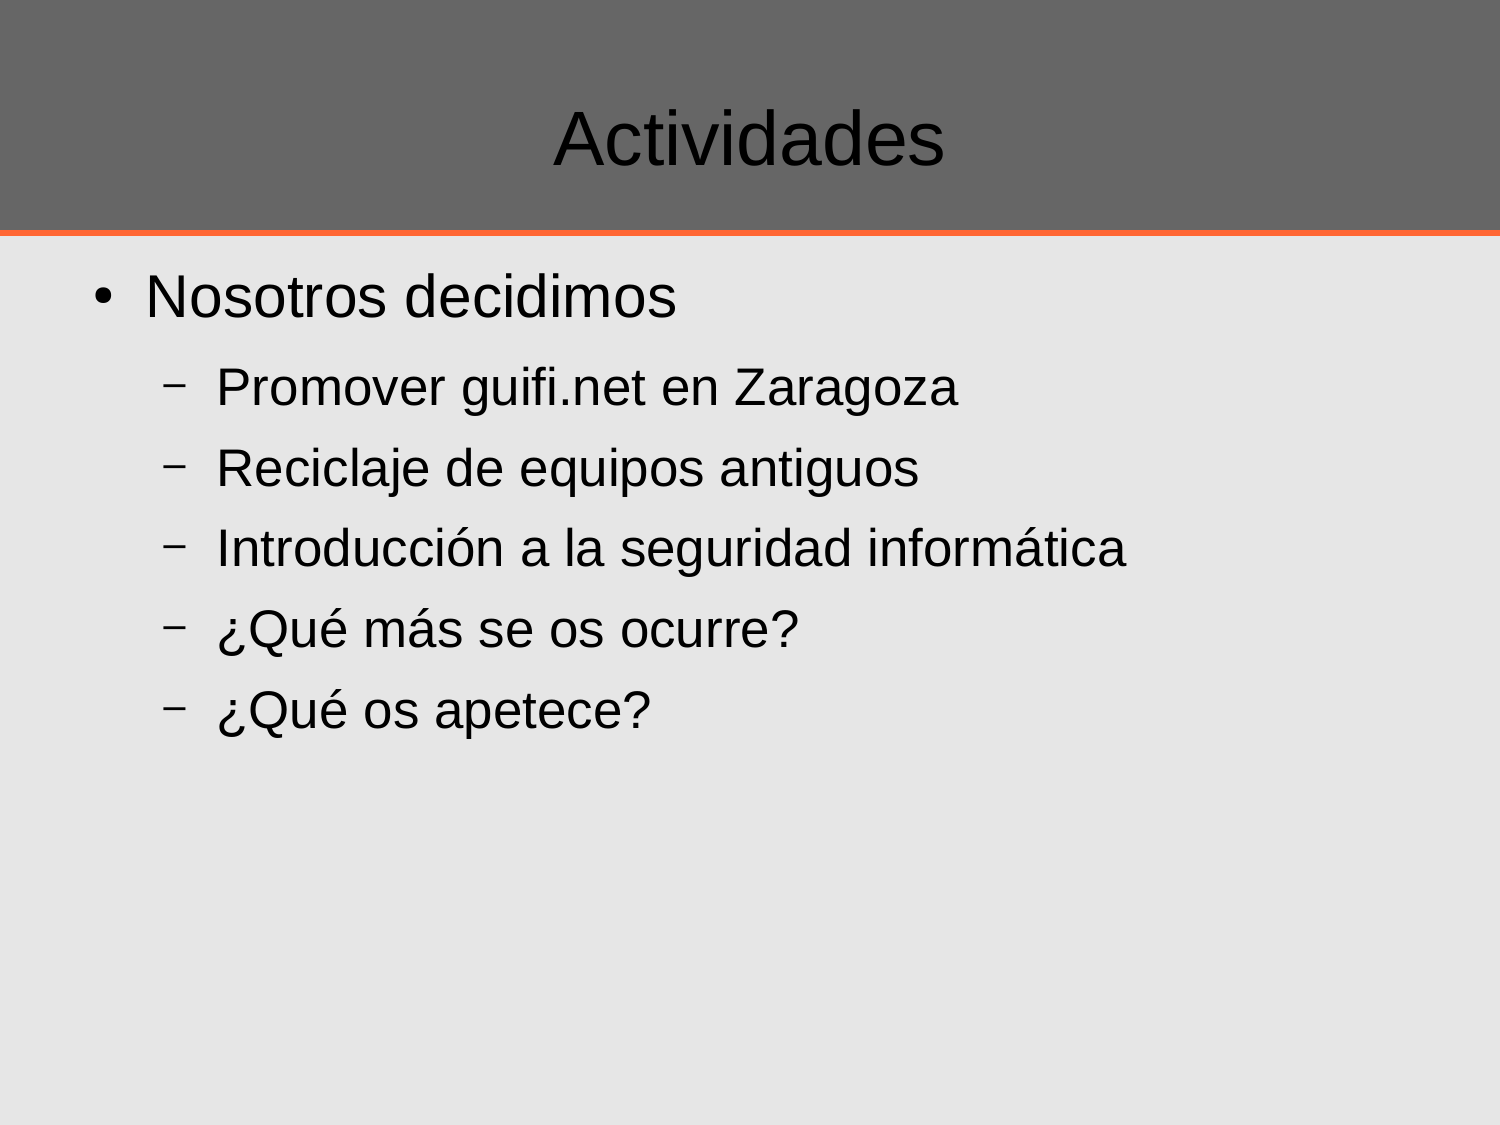

# Actividades
Nosotros decidimos
Promover guifi.net en Zaragoza
Reciclaje de equipos antiguos
Introducción a la seguridad informática
¿Qué más se os ocurre?
¿Qué os apetece?